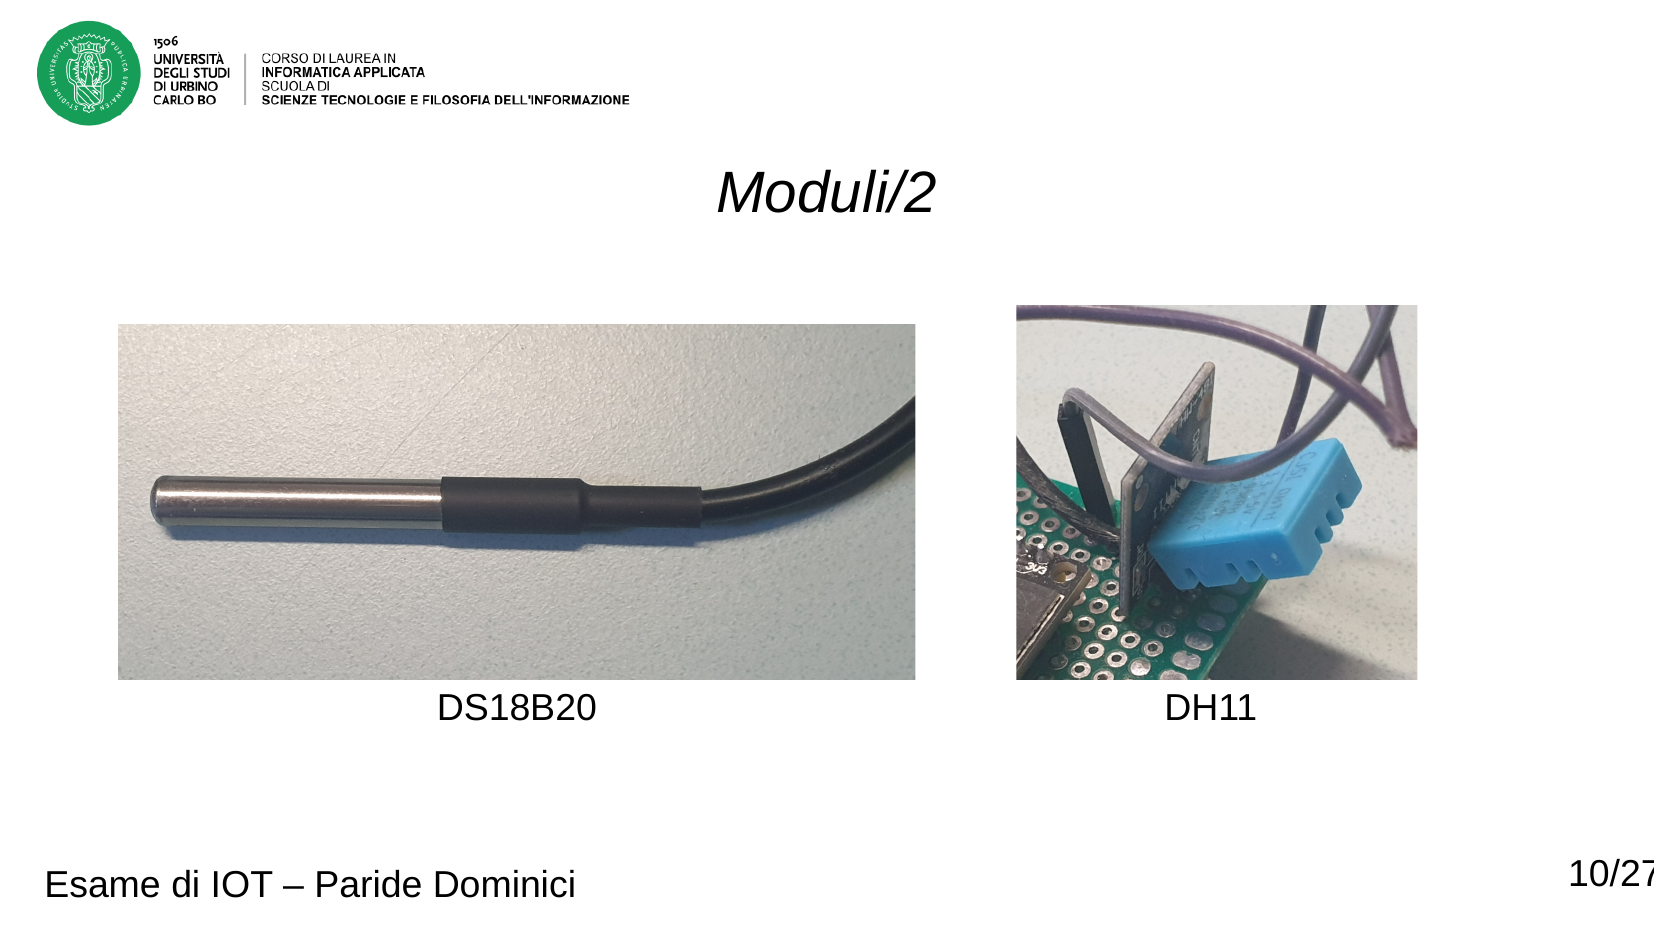

# Moduli/2
DS18B20
DH11
Esame di IOT – Paride Dominici